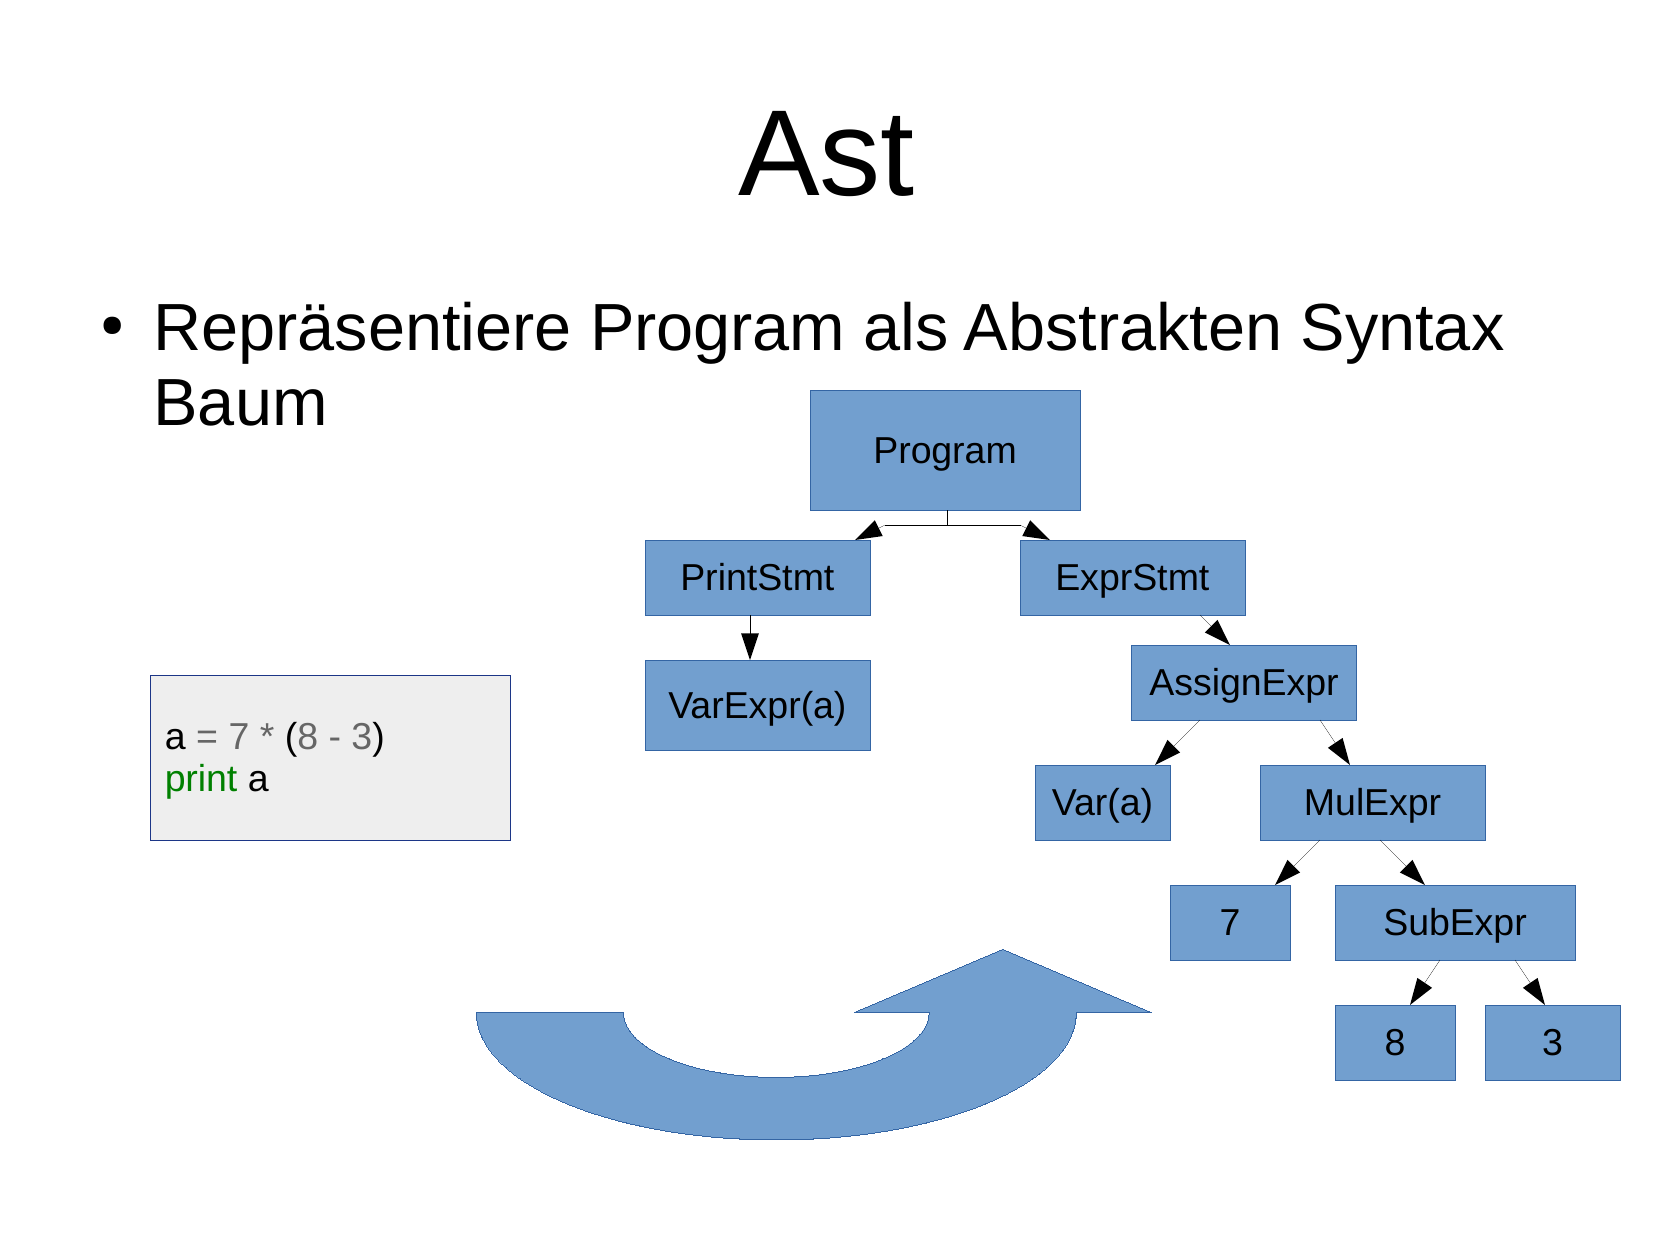

# Ast
Repräsentiere Program als Abstrakten Syntax Baum
Program
PrintStmt
ExprStmt
AssignExpr
VarExpr(a)
a = 7 * (8 - 3)
print a
Var(a)
MulExpr
7
SubExpr
8
3